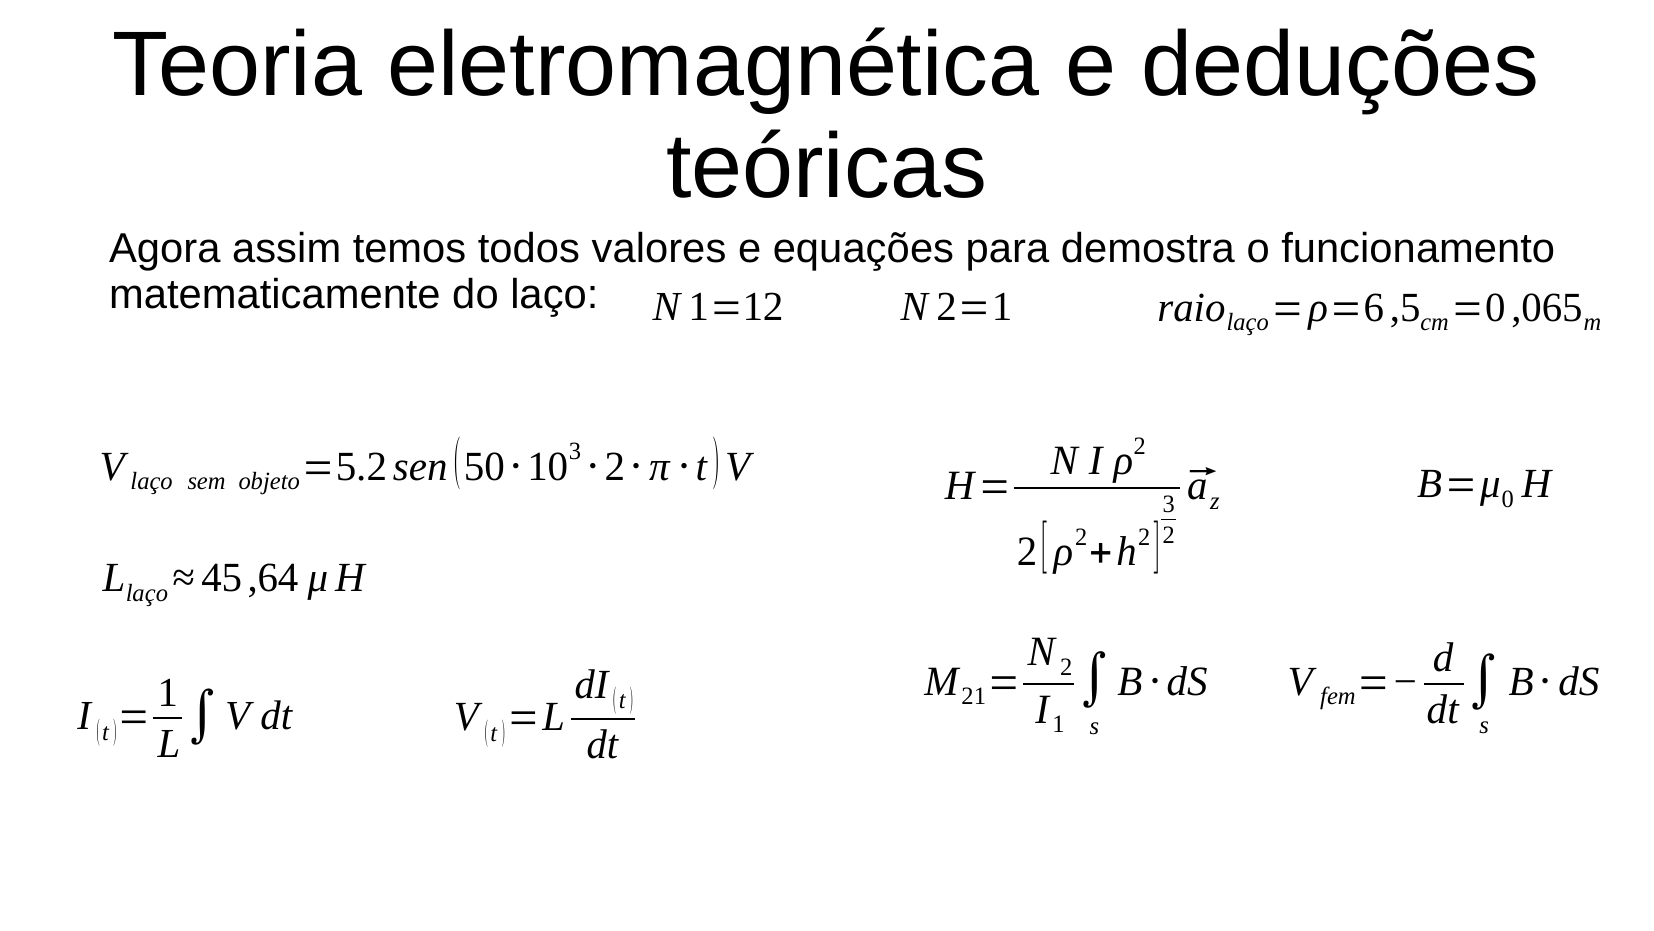

# Teoria eletromagnética e deduções teóricas
Agora assim temos todos valores e equações para demostra o funcionamento matematicamente do laço: